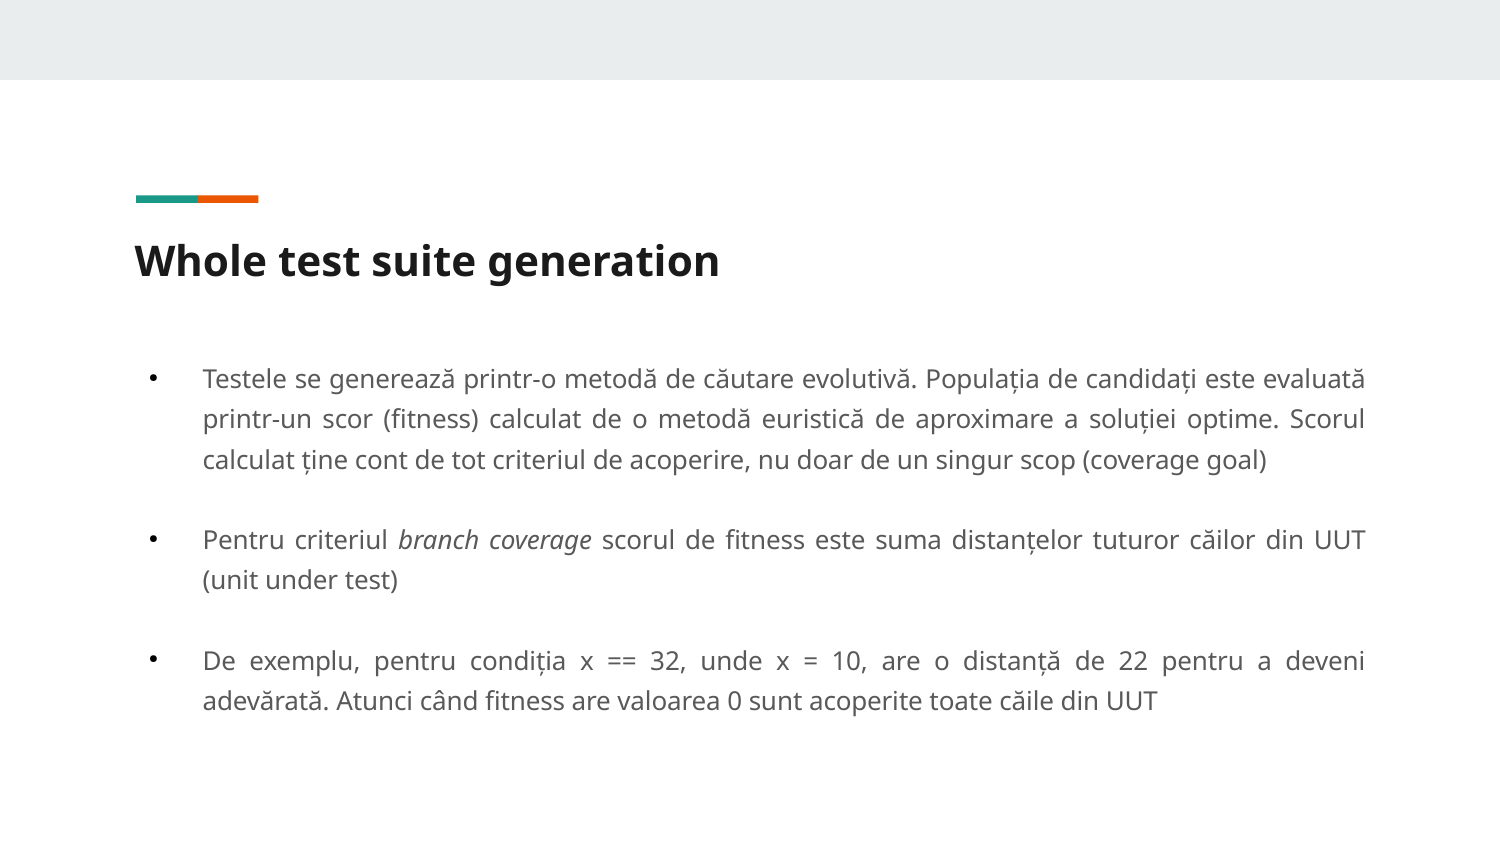

# Whole test suite generation
Testele se generează printr-o metodă de căutare evolutivă. Populația de candidați este evaluată printr-un scor (fitness) calculat de o metodă euristică de aproximare a soluției optime. Scorul calculat ține cont de tot criteriul de acoperire, nu doar de un singur scop (coverage goal)
Pentru criteriul branch coverage scorul de fitness este suma distanțelor tuturor căilor din UUT (unit under test)
De exemplu, pentru condiția x == 32, unde x = 10, are o distanță de 22 pentru a deveni adevărată. Atunci când fitness are valoarea 0 sunt acoperite toate căile din UUT